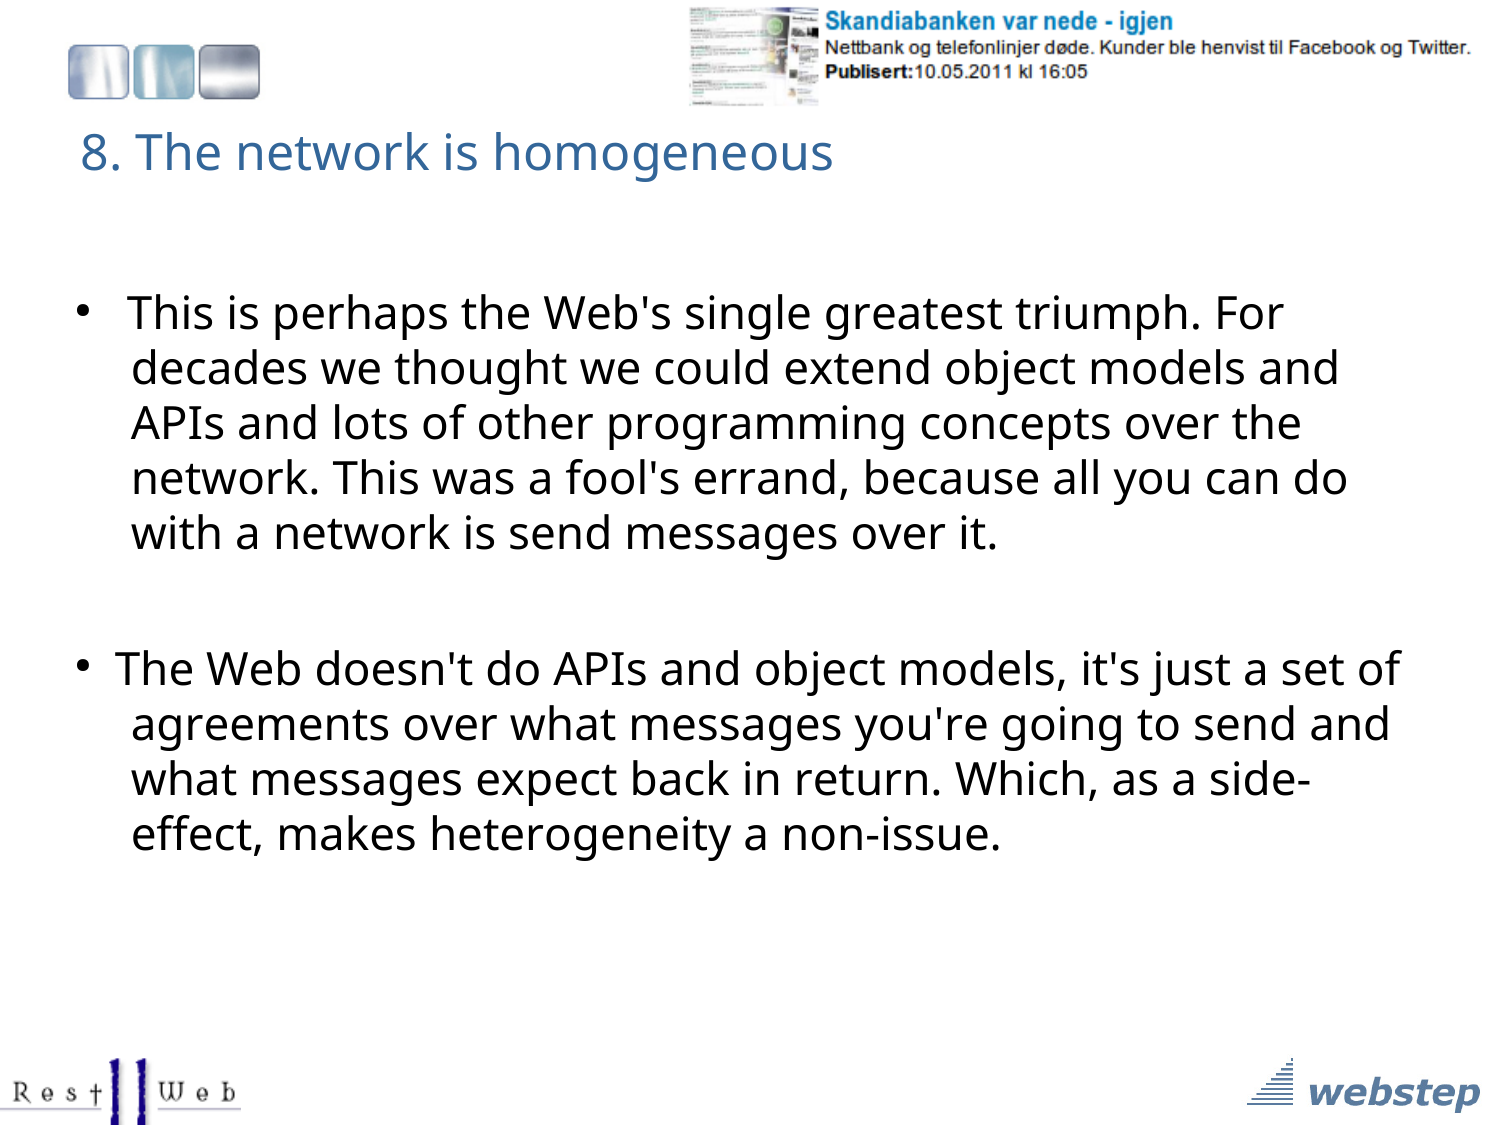

# 8. The network is homogeneous
 This is perhaps the Web's single greatest triumph. For decades we thought we could extend object models and APIs and lots of other programming concepts over the network. This was a fool's errand, because all you can do with a network is send messages over it.
 The Web doesn't do APIs and object models, it's just a set of agreements over what messages you're going to send and what messages expect back in return. Which, as a side-effect, makes heterogeneity a non-issue.